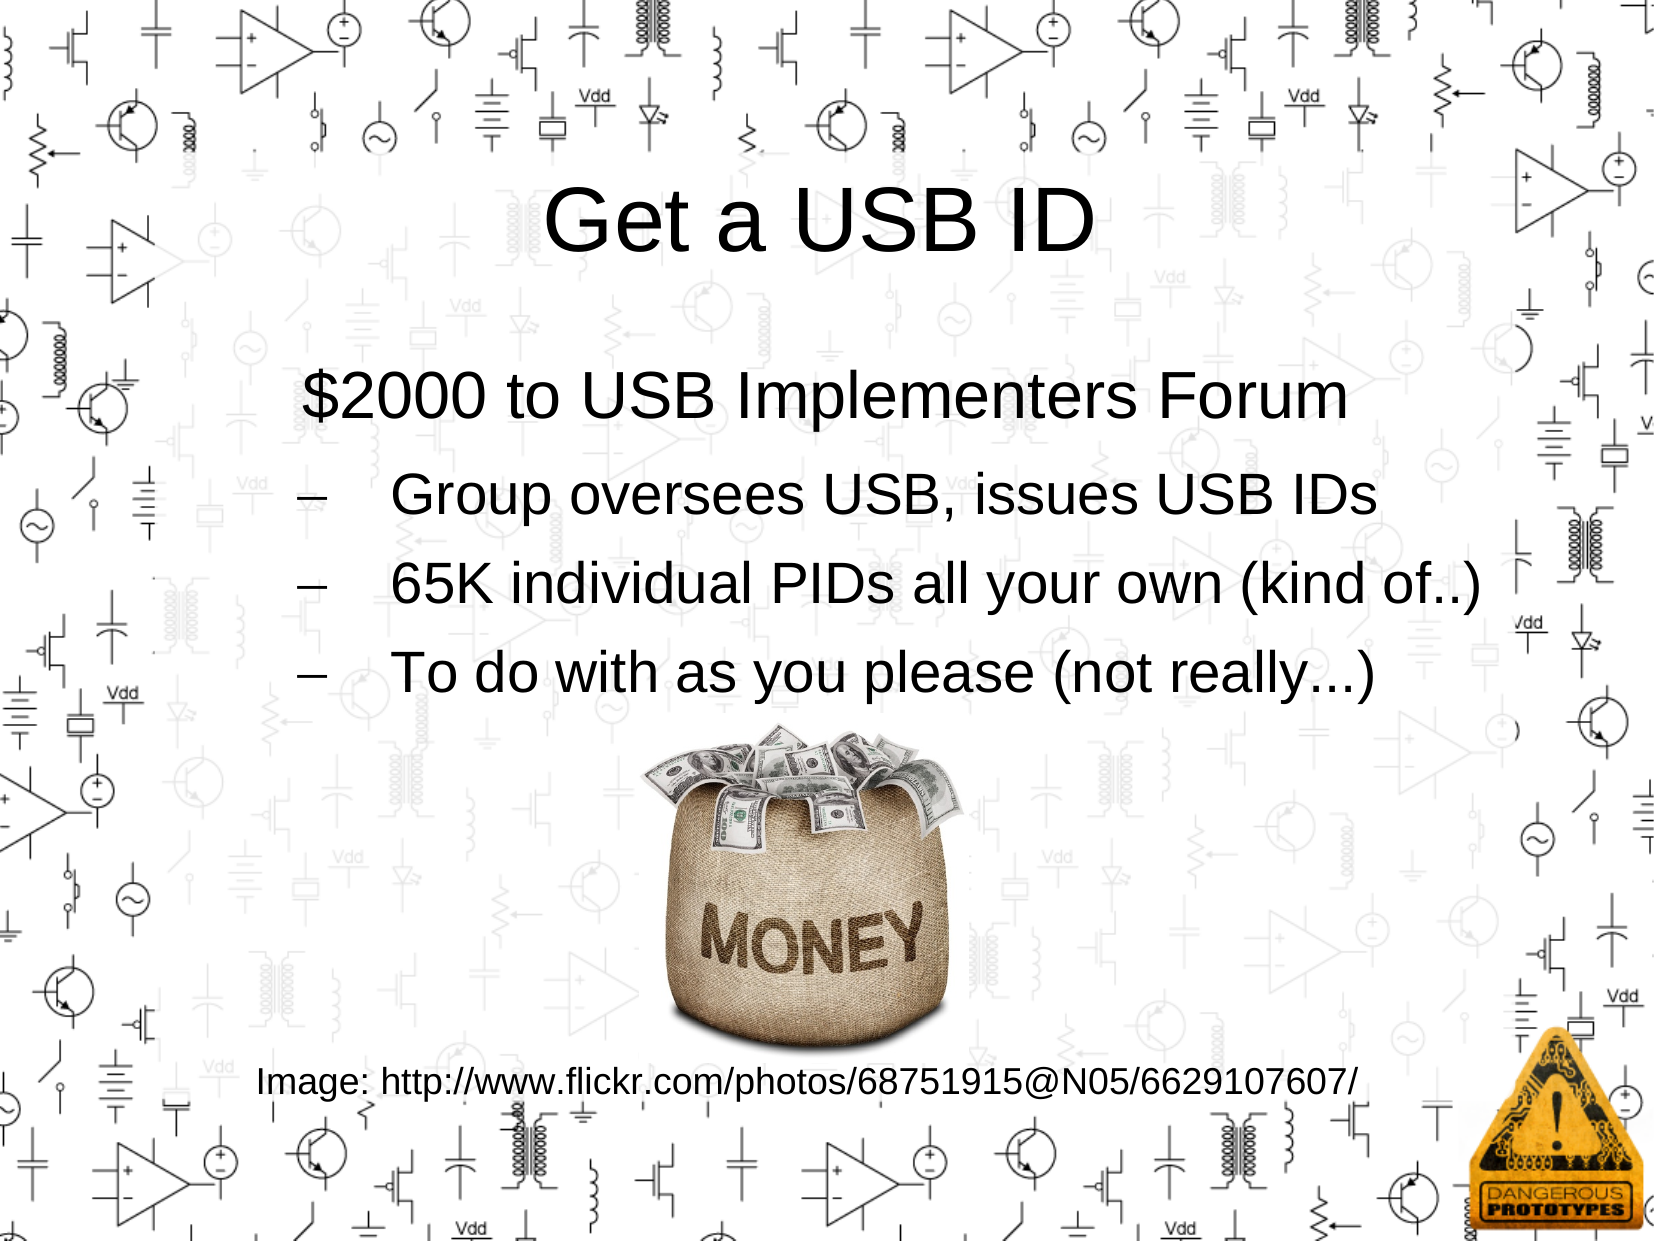

Get a USB ID
$2000 to USB Implementers Forum
Group oversees USB, issues USB IDs
65K individual PIDs all your own (kind of..)
To do with as you please (not really...)
Image: http://www.flickr.com/photos/68751915@N05/6629107607/